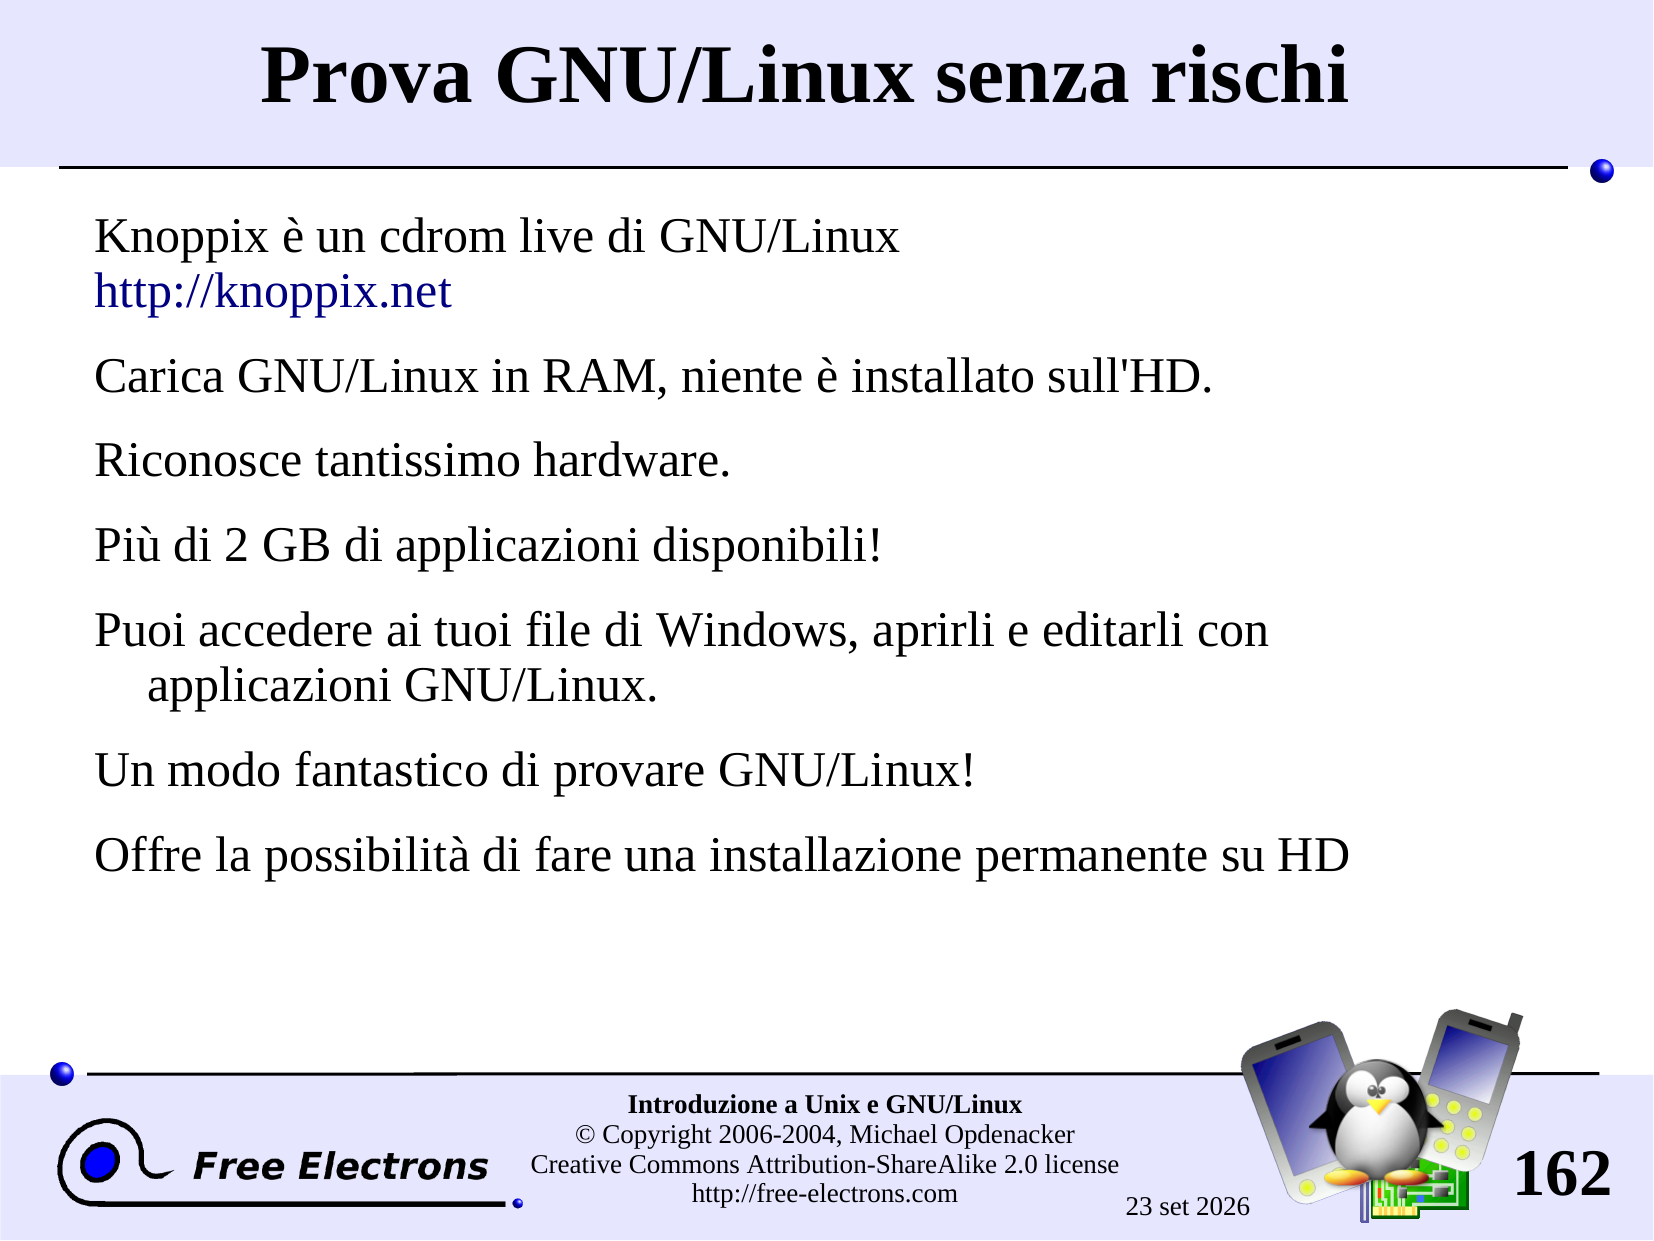

# Prova GNU/Linux senza rischi
Knoppix è un cdrom live di GNU/Linux
http://knoppix.net
Carica GNU/Linux in RAM, niente è installato sull'HD.
Riconosce tantissimo hardware.
Più di 2 GB di applicazioni disponibili!
Puoi accedere ai tuoi file di Windows, aprirli e editarli con applicazioni GNU/Linux.
Un modo fantastico di provare GNU/Linux!
Offre la possibilità di fare una installazione permanente su HD